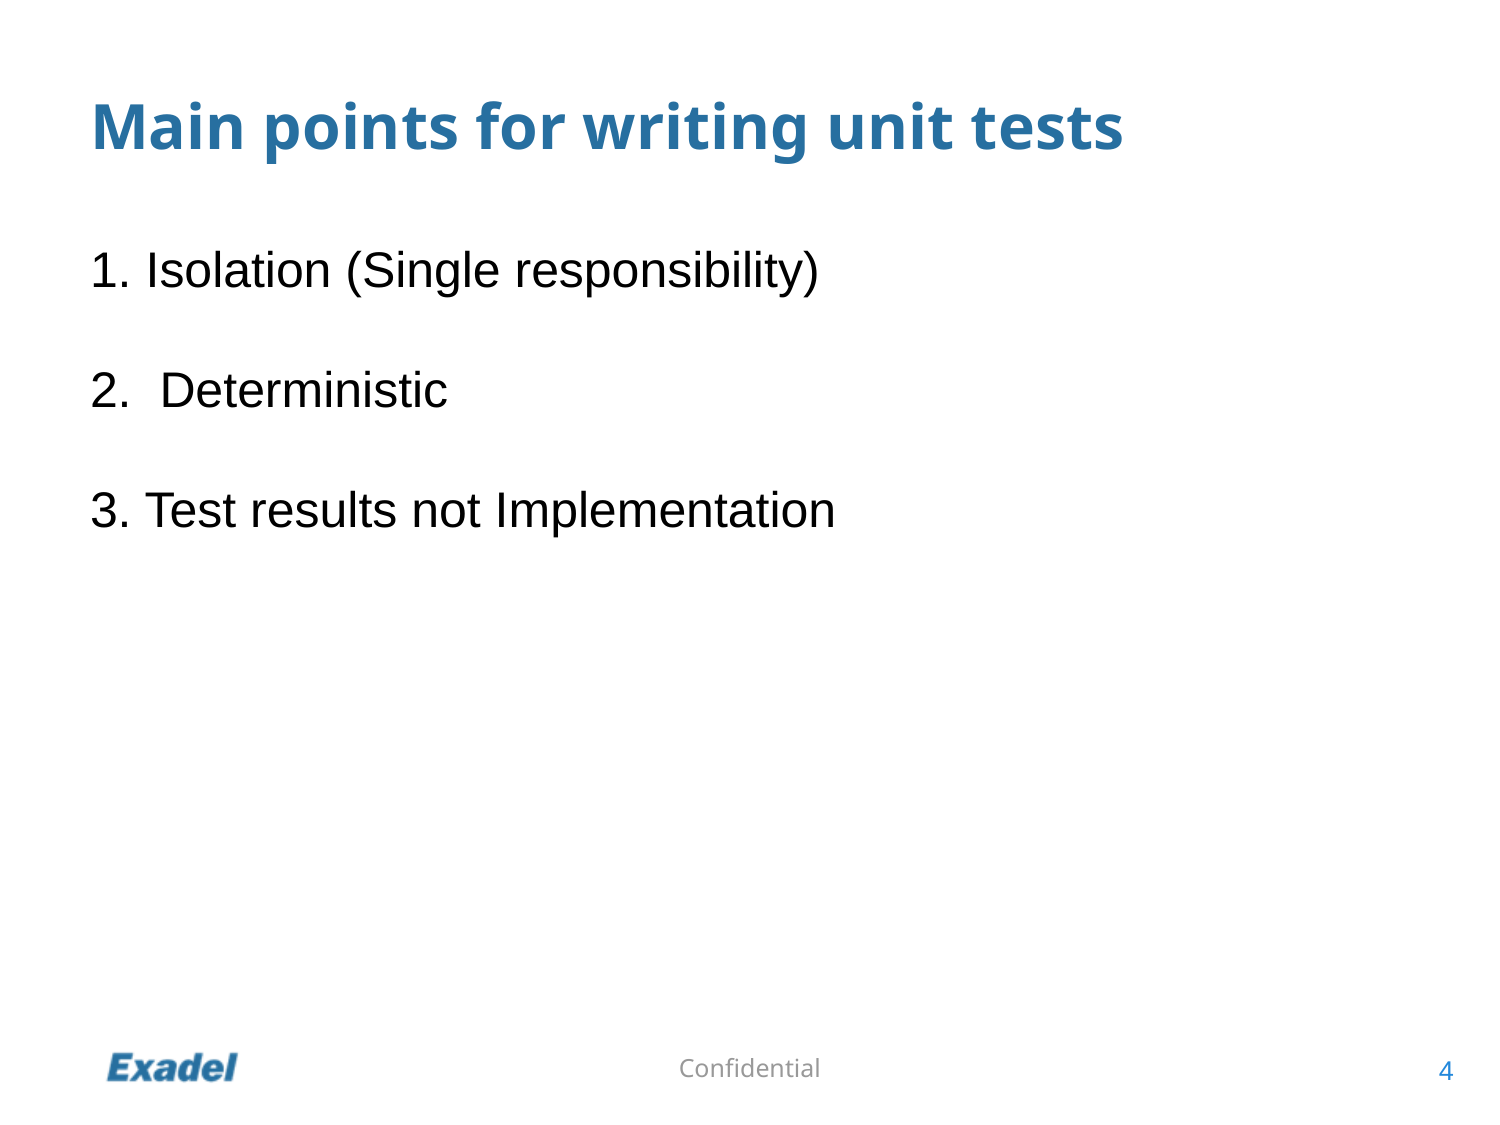

# Main points for writing unit tests
1. Isolation (Single responsibility)
2. Deterministic
3. Test results not Implementation